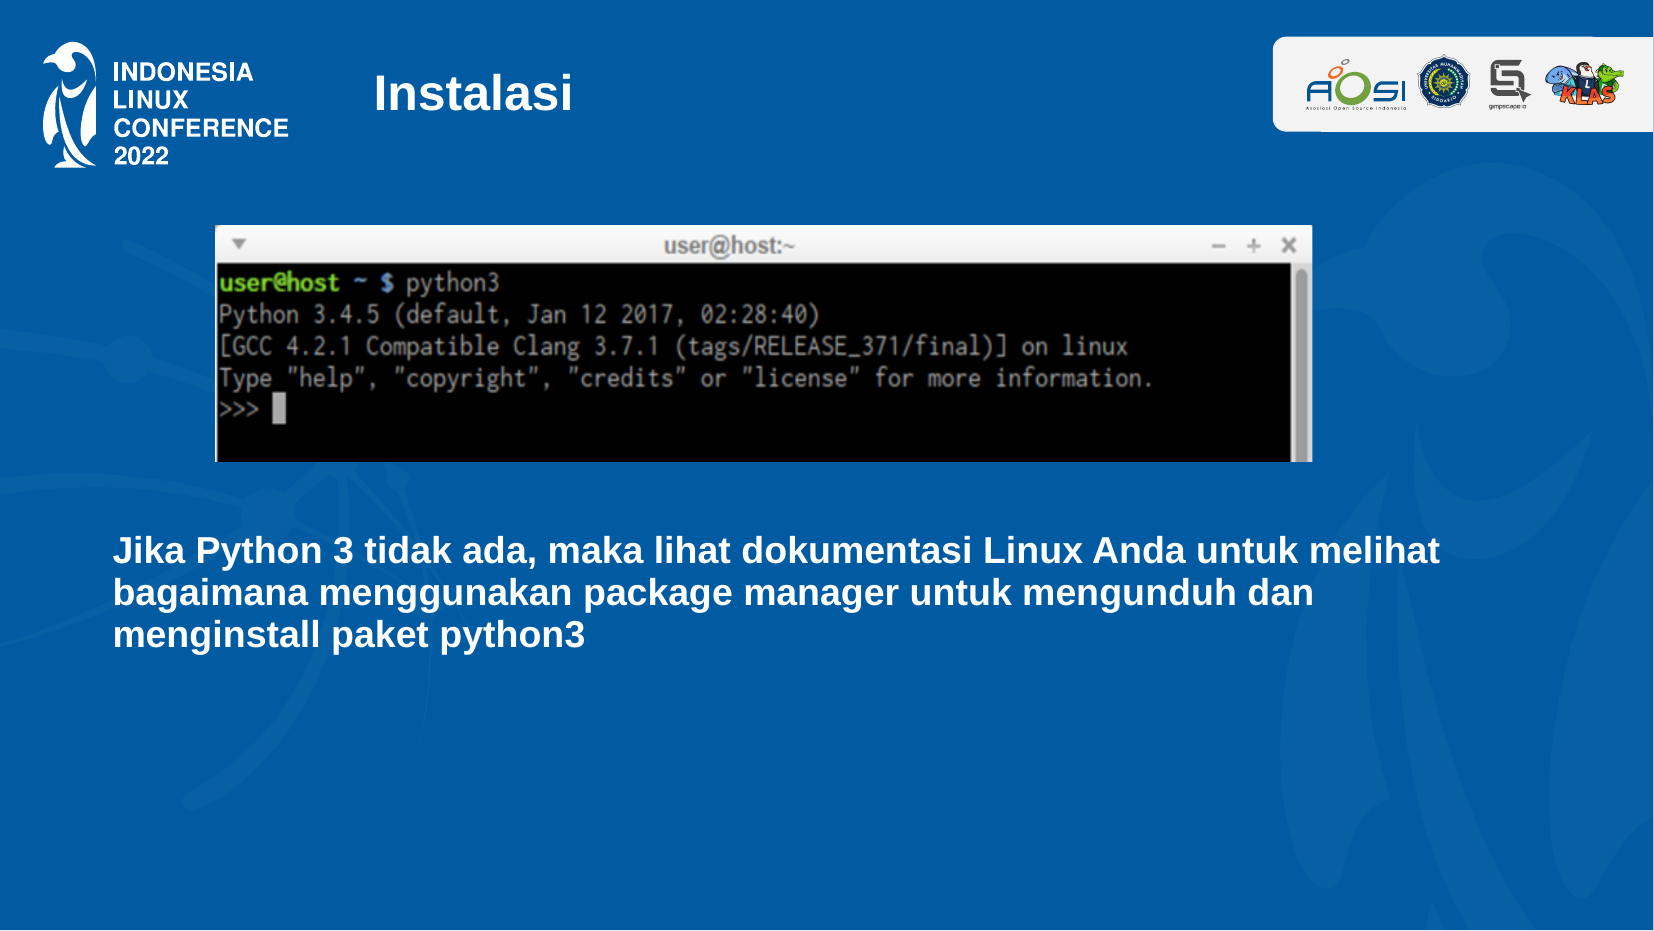

# Instalasi
Jika Python 3 tidak ada, maka lihat dokumentasi Linux Anda untuk melihat bagaimana menggunakan package manager untuk mengunduh dan menginstall paket python3